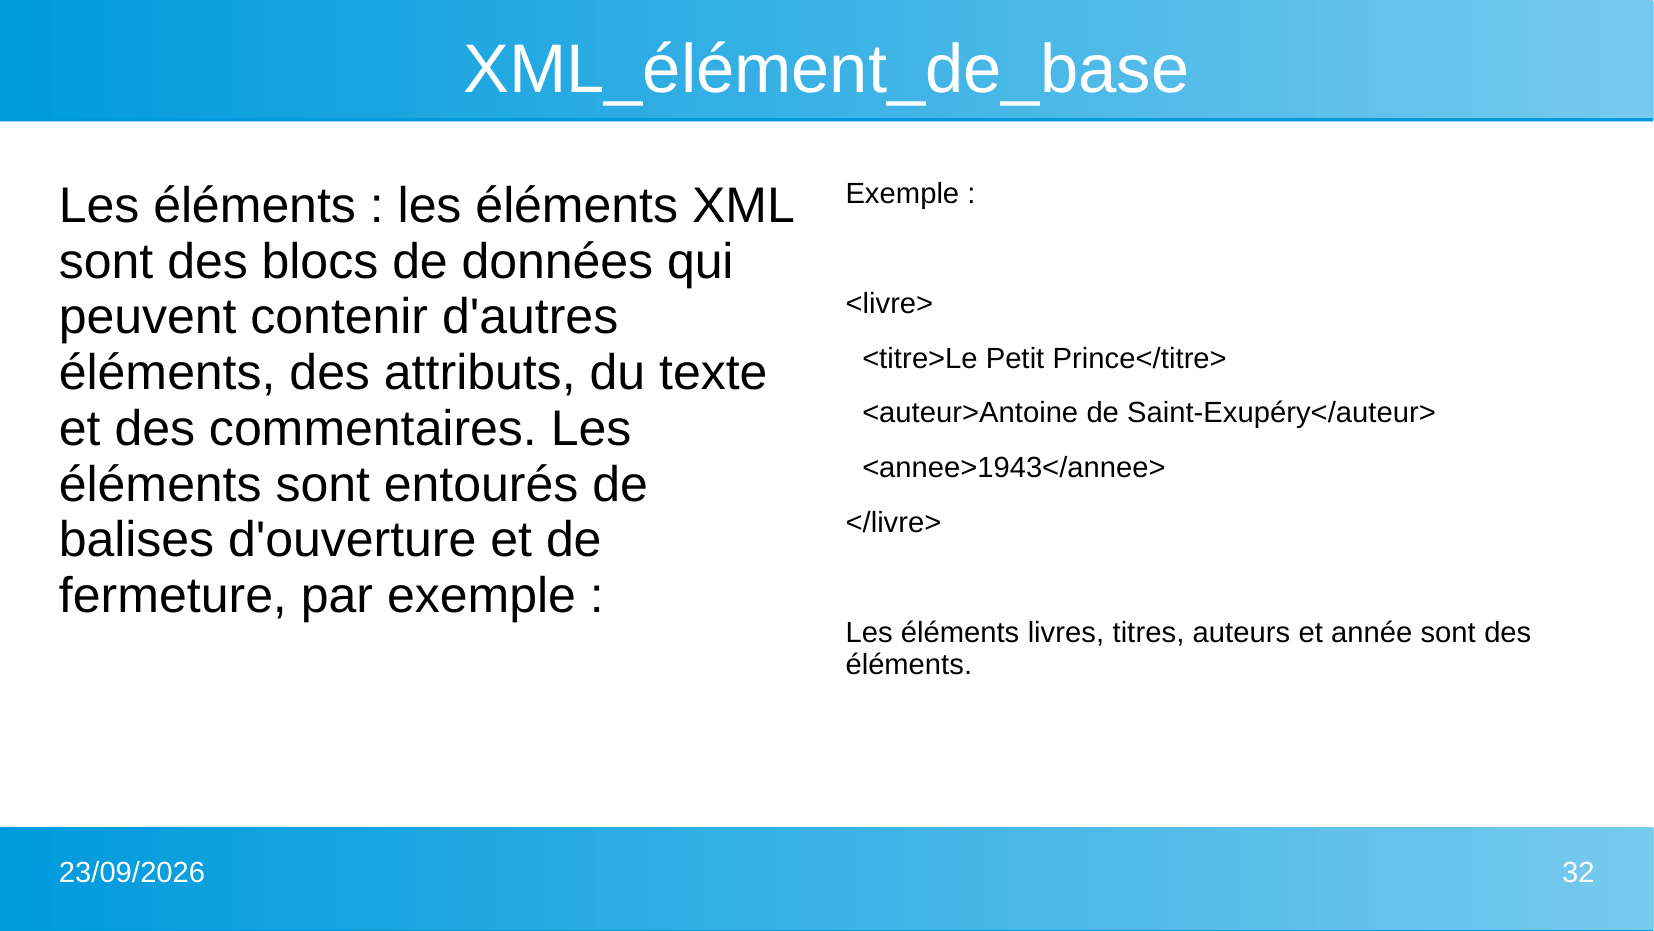

# XML_élément_de_base
Les éléments : les éléments XML sont des blocs de données qui peuvent contenir d'autres éléments, des attributs, du texte et des commentaires. Les éléments sont entourés de balises d'ouverture et de fermeture, par exemple :
Exemple :
<livre>
 <titre>Le Petit Prince</titre>
 <auteur>Antoine de Saint-Exupéry</auteur>
 <annee>1943</annee>
</livre>
Les éléments livres, titres, auteurs et année sont des éléments.
32